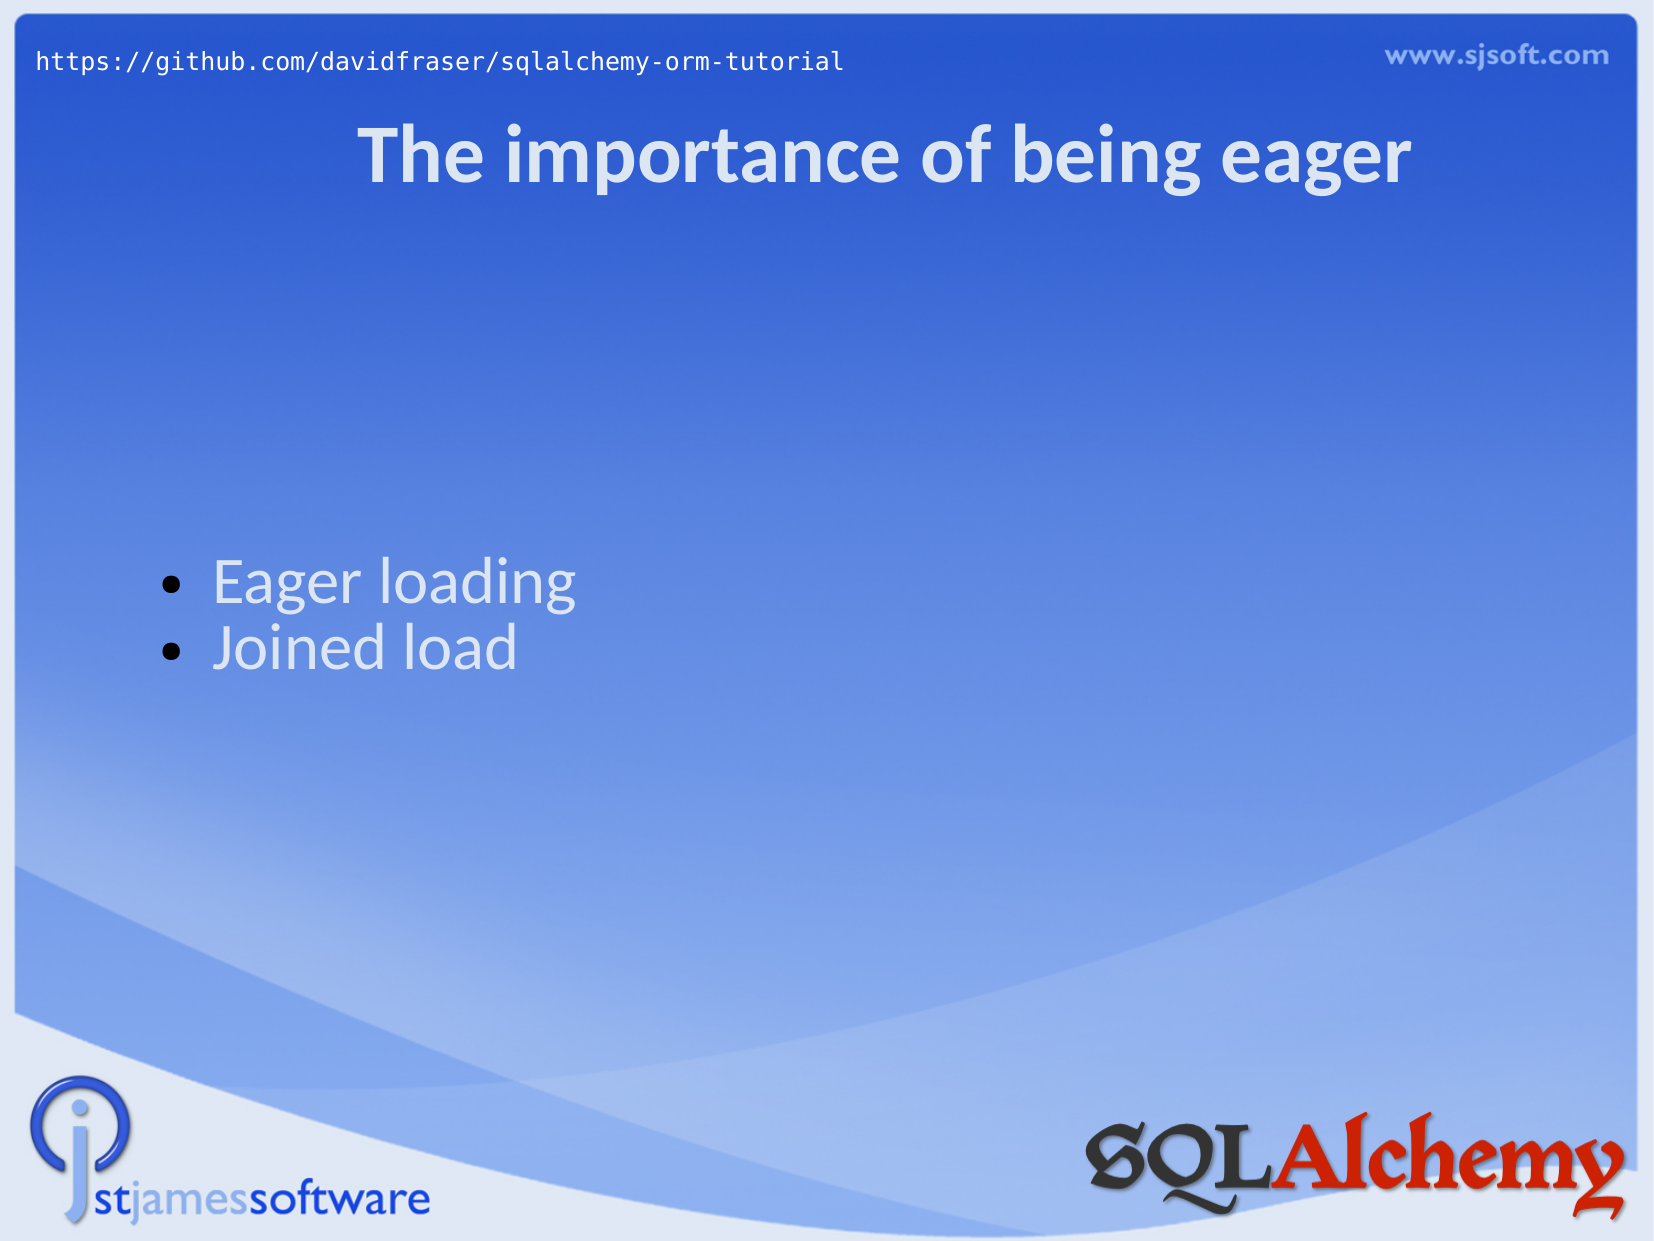

# The importance of being eager
Eager loading
Joined load